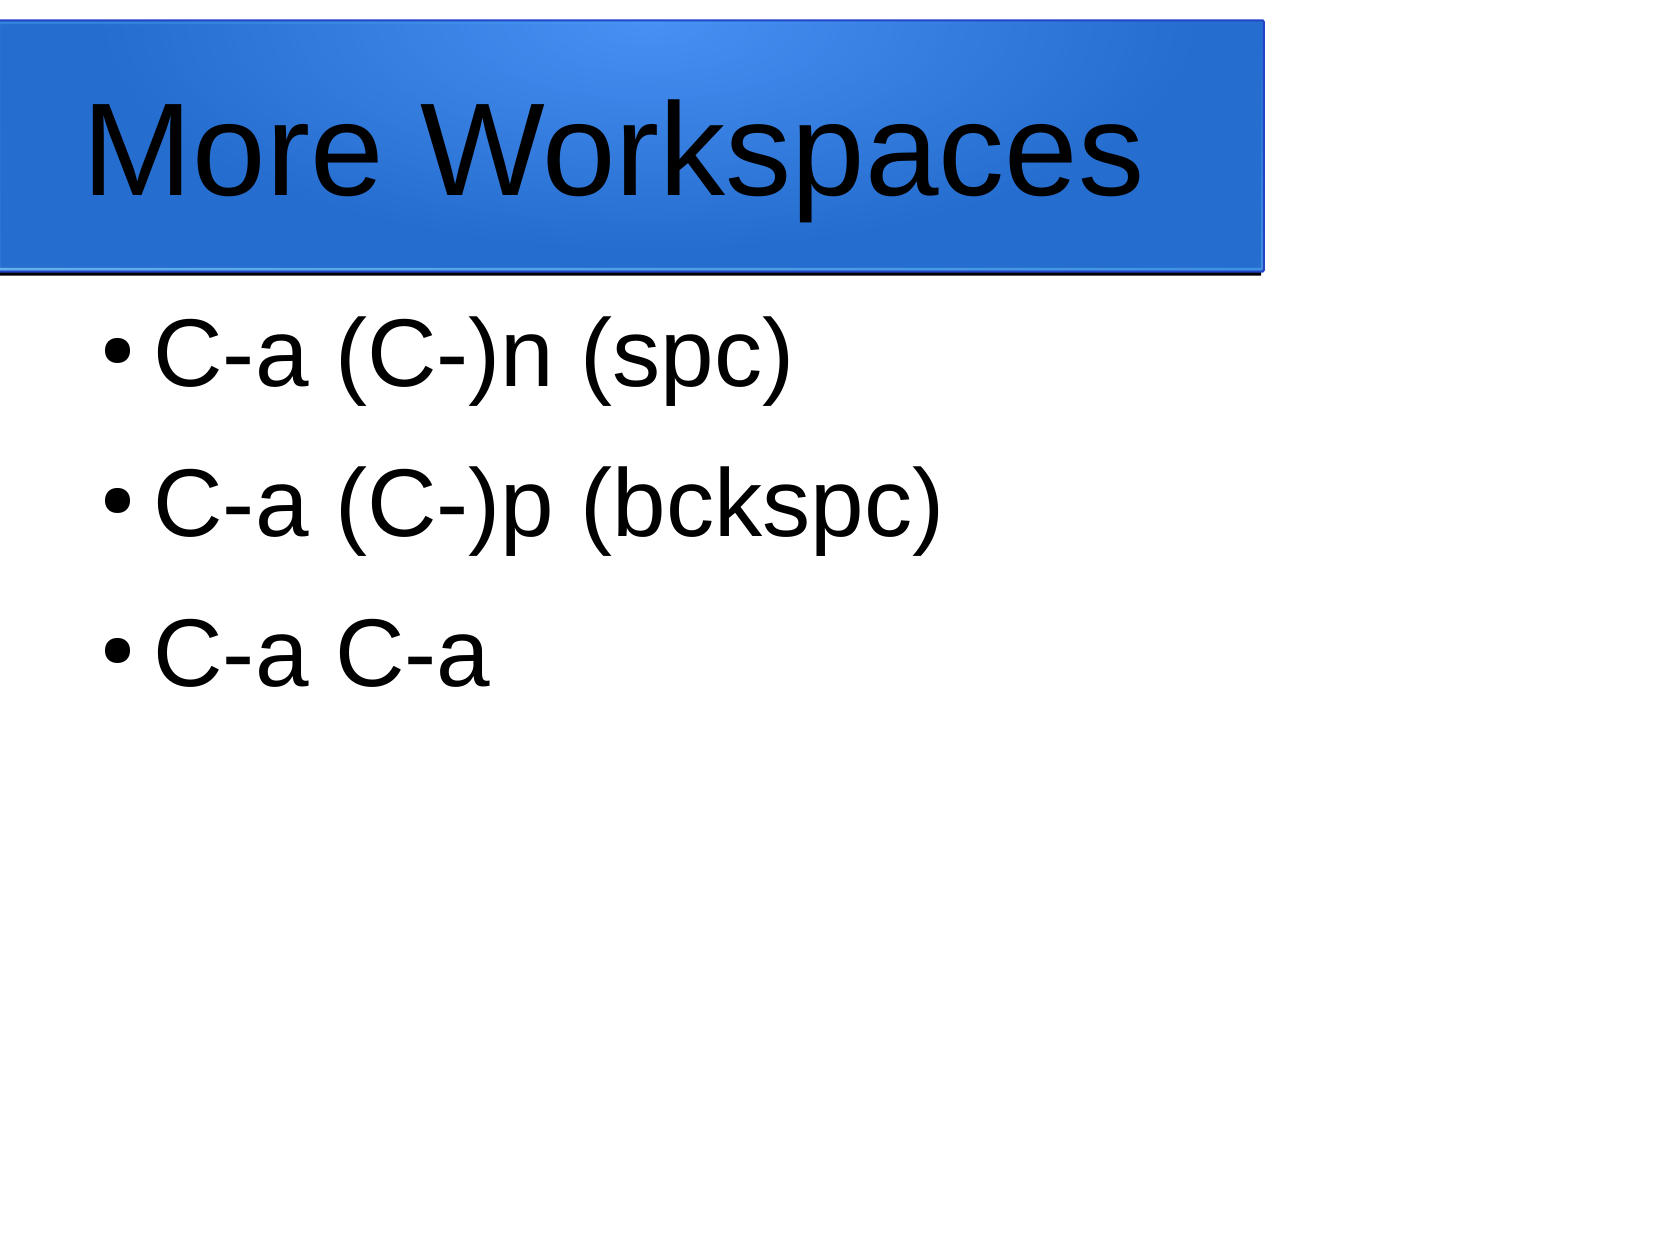

# More Workspaces
C-a (C-)n (spc)
C-a (C-)p (bckspc)
C-a C-a